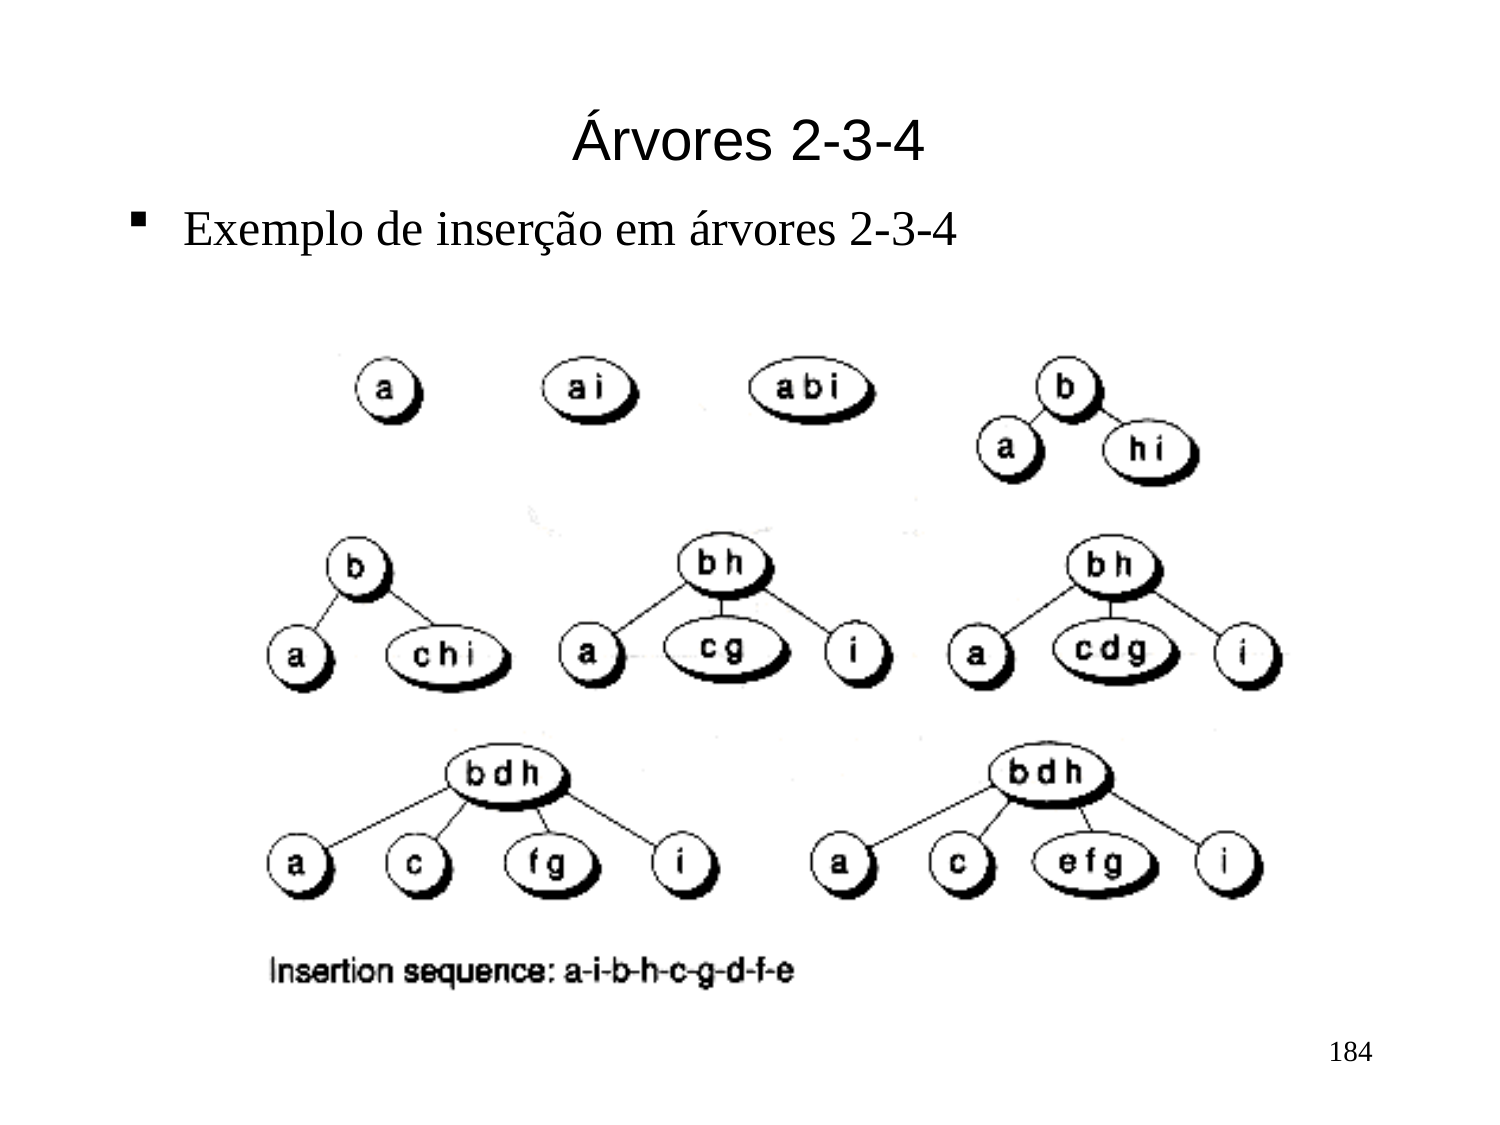

# Árvores 2-3-4
Exemplo de inserção em árvores 2-3-4
184